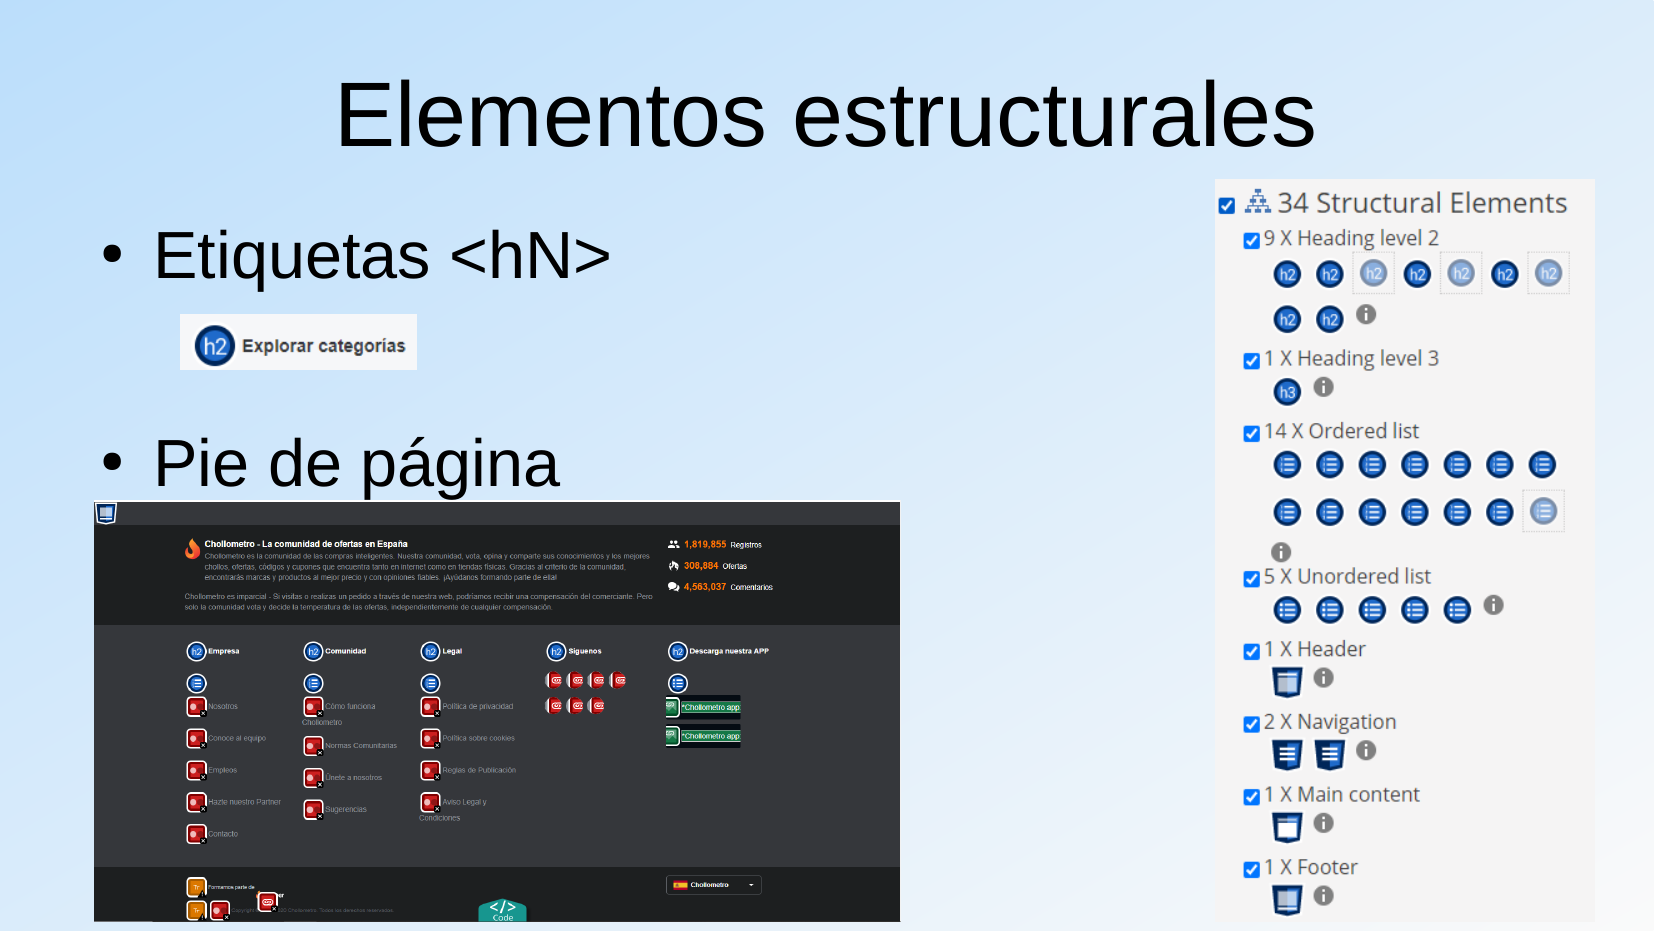

# Elementos estructurales
Etiquetas <hN>
Pie de página